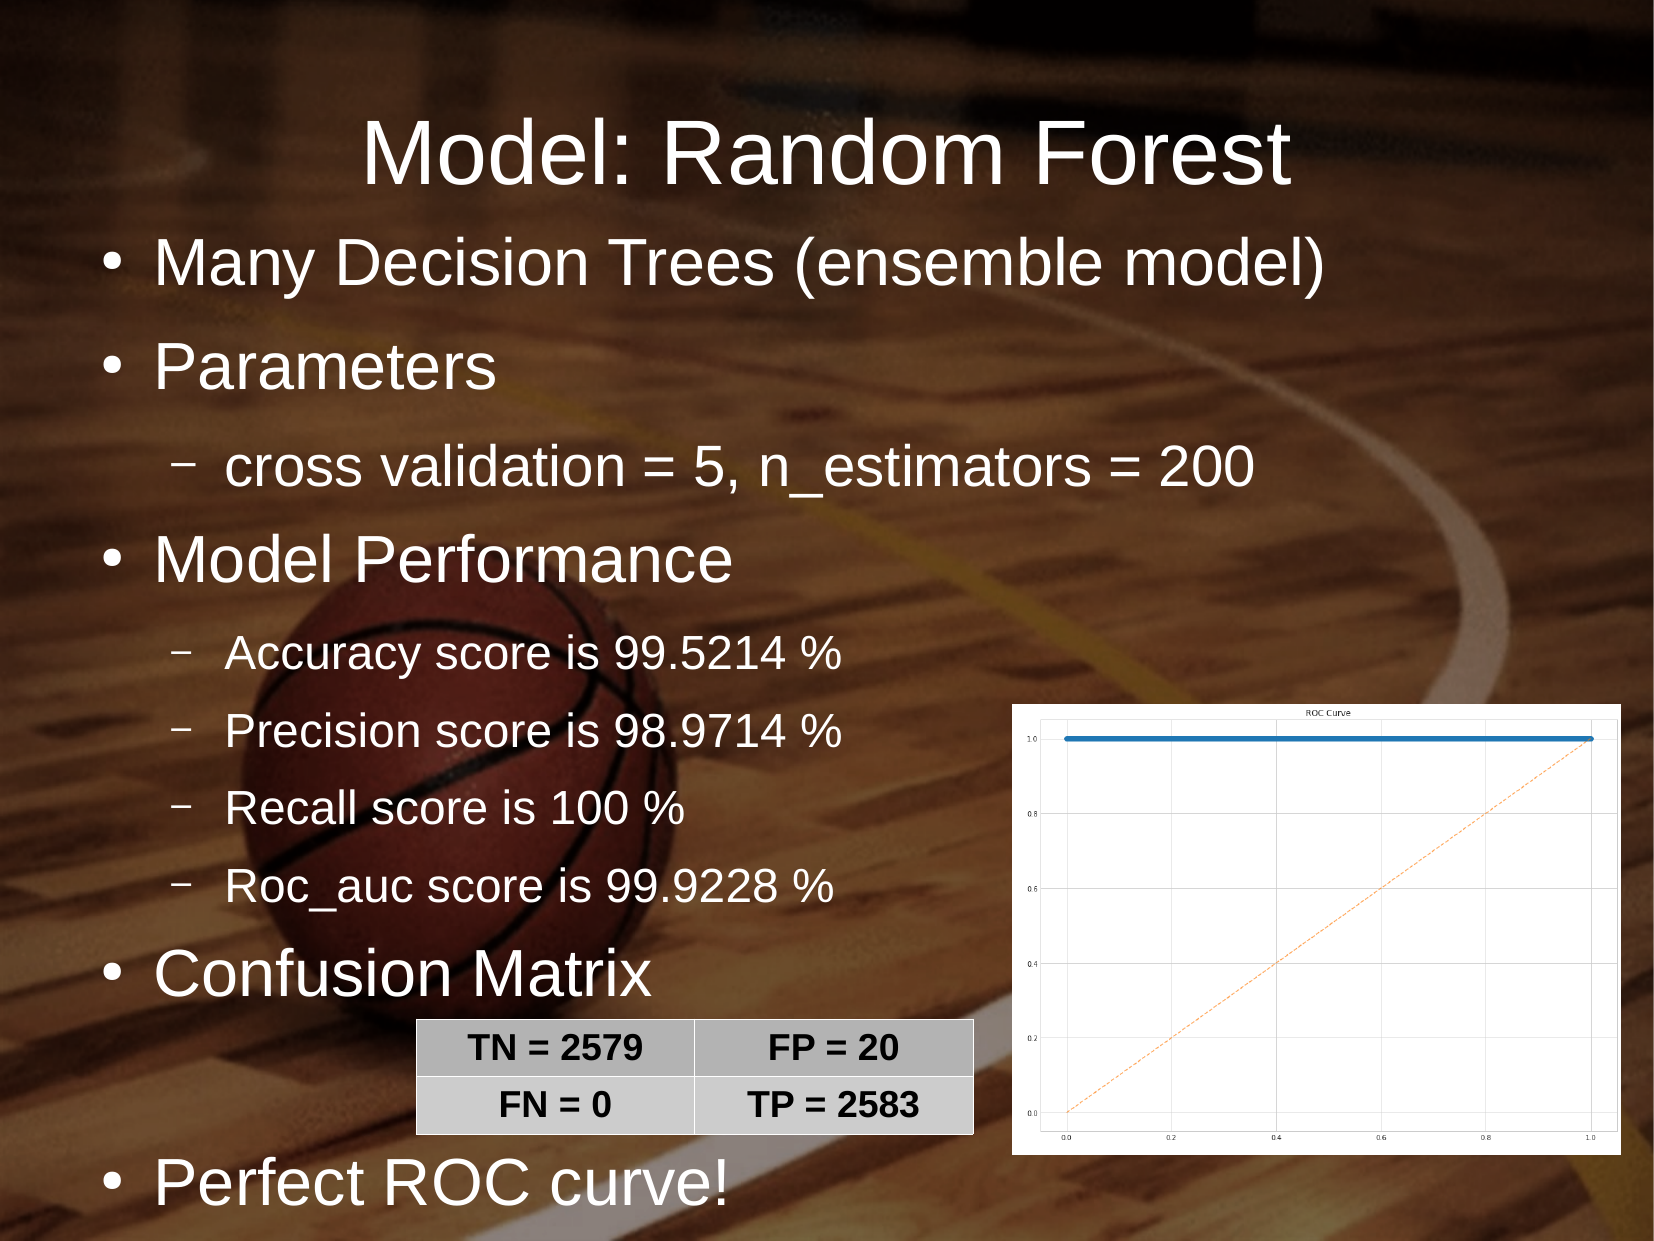

# Model: Random Forest
Many Decision Trees (ensemble model)
Parameters
cross validation = 5, n_estimators = 200
Model Performance
Accuracy score is 99.5214 %
Precision score is 98.9714 %
Recall score is 100 %
Roc_auc score is 99.9228 %
Confusion Matrix
Perfect ROC curve!
| TN = 2579 | FP = 20 |
| --- | --- |
| FN = 0 | TP = 2583 |